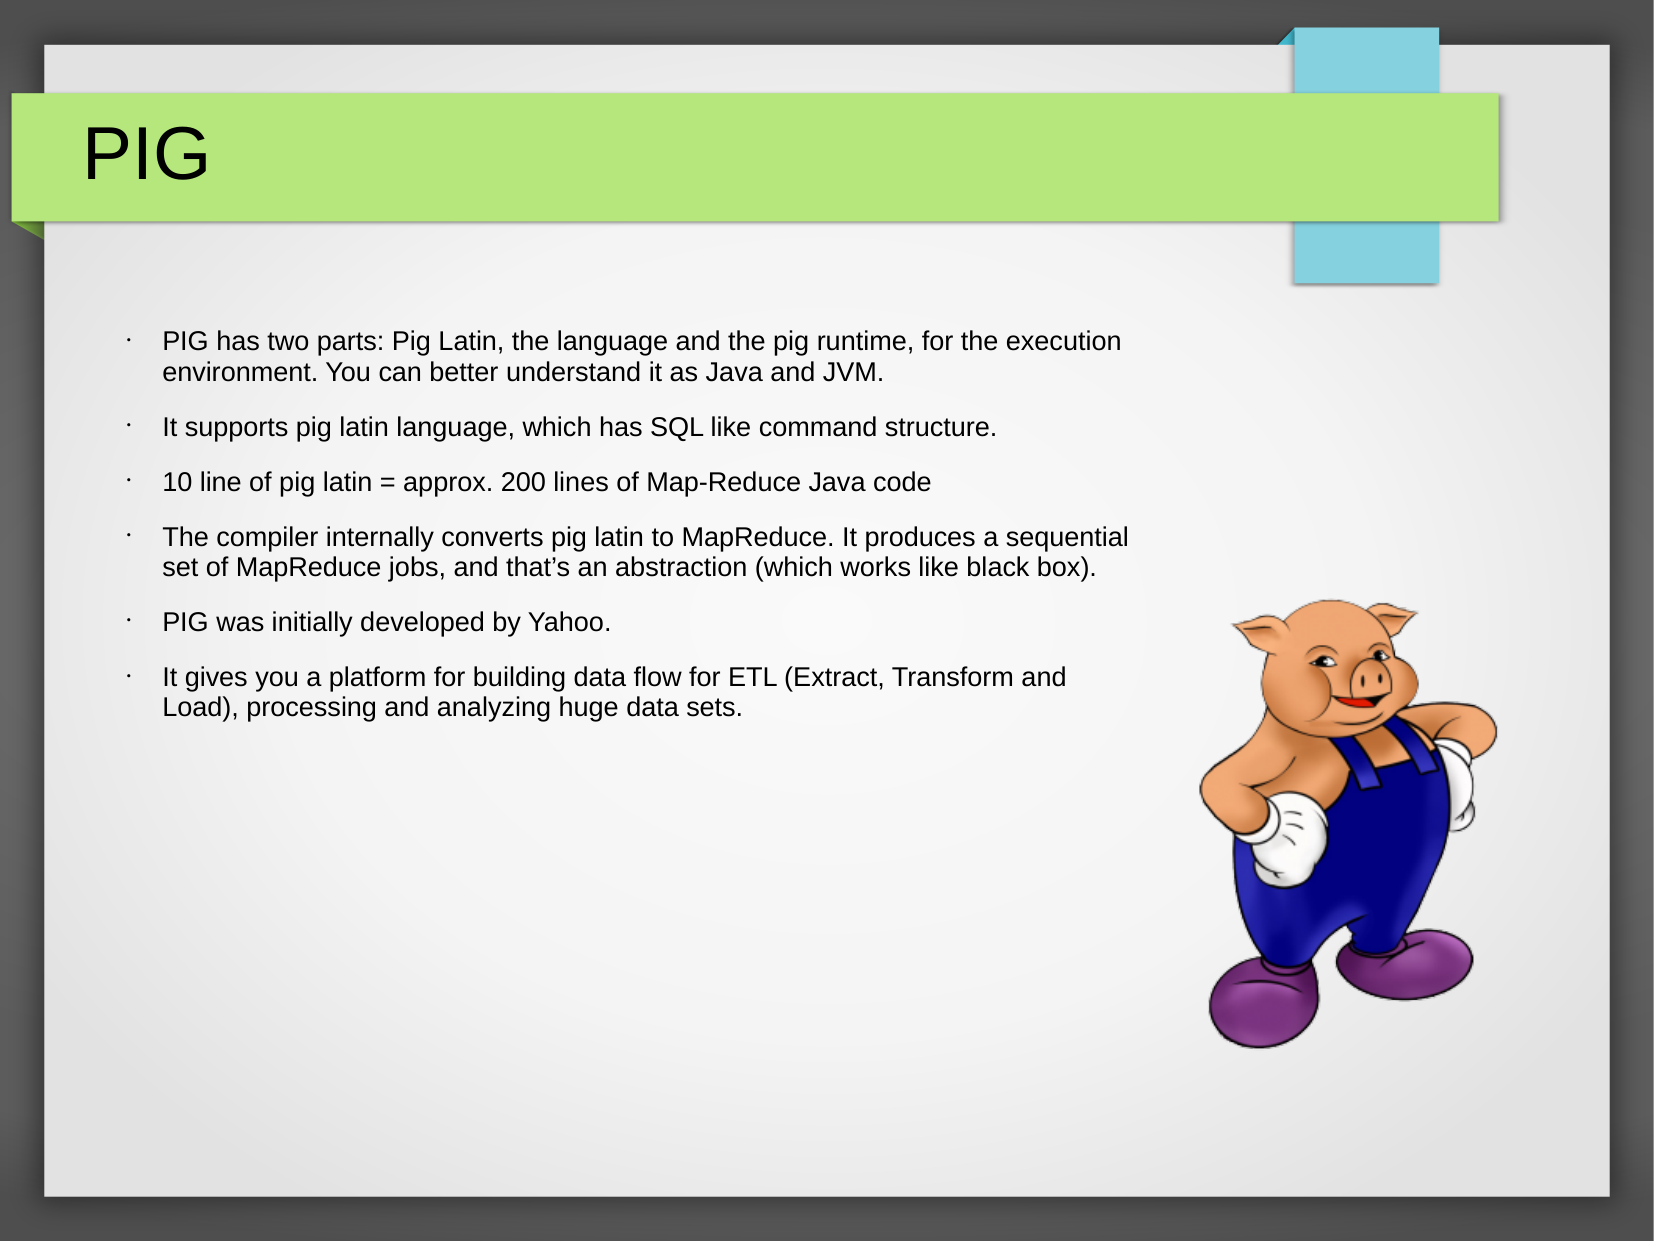

# PIG
PIG has two parts: Pig Latin, the language and the pig runtime, for the execution environment. You can better understand it as Java and JVM.
It supports pig latin language, which has SQL like command structure.
10 line of pig latin = approx. 200 lines of Map-Reduce Java code
The compiler internally converts pig latin to MapReduce. It produces a sequential set of MapReduce jobs, and that’s an abstraction (which works like black box).
PIG was initially developed by Yahoo.
It gives you a platform for building data flow for ETL (Extract, Transform and Load), processing and analyzing huge data sets.